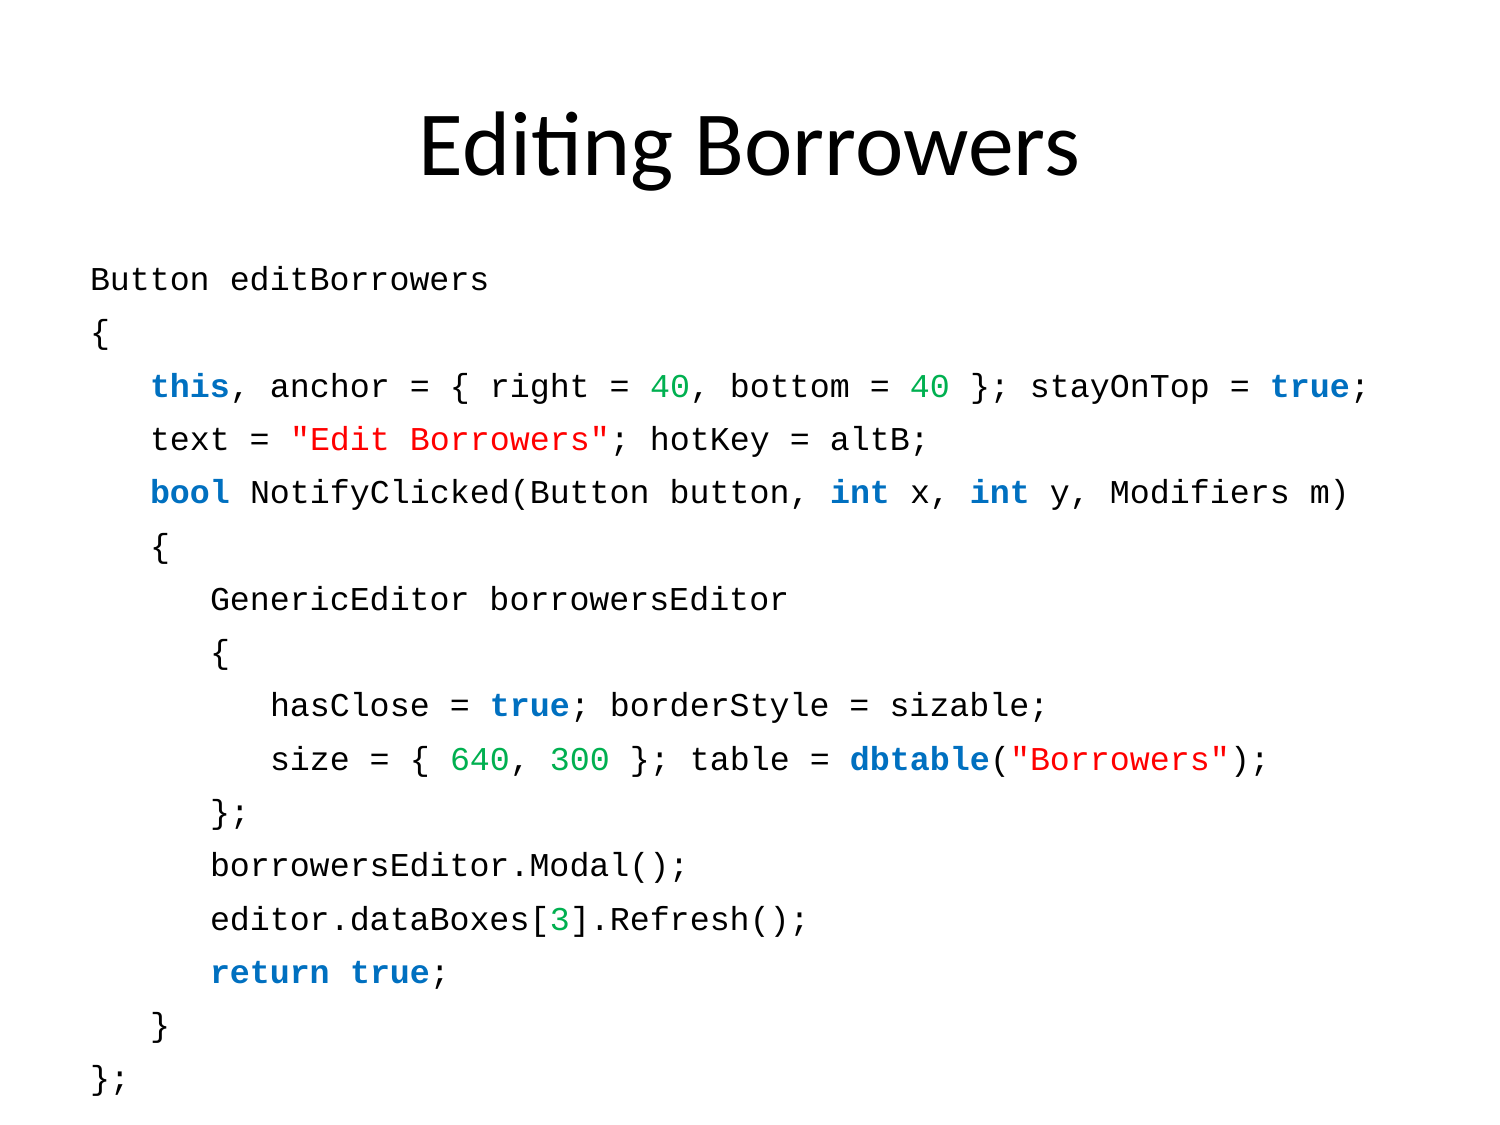

# Editing Borrowers
Button editBorrowers
{
 this, anchor = { right = 40, bottom = 40 }; stayOnTop = true;
 text = "Edit Borrowers"; hotKey = altB;
 bool NotifyClicked(Button button, int x, int y, Modifiers m)
 {
 GenericEditor borrowersEditor
 {
 hasClose = true; borderStyle = sizable;
 size = { 640, 300 }; table = dbtable("Borrowers");
 };
 borrowersEditor.Modal();
 editor.dataBoxes[3].Refresh();
 return true;
 }
};